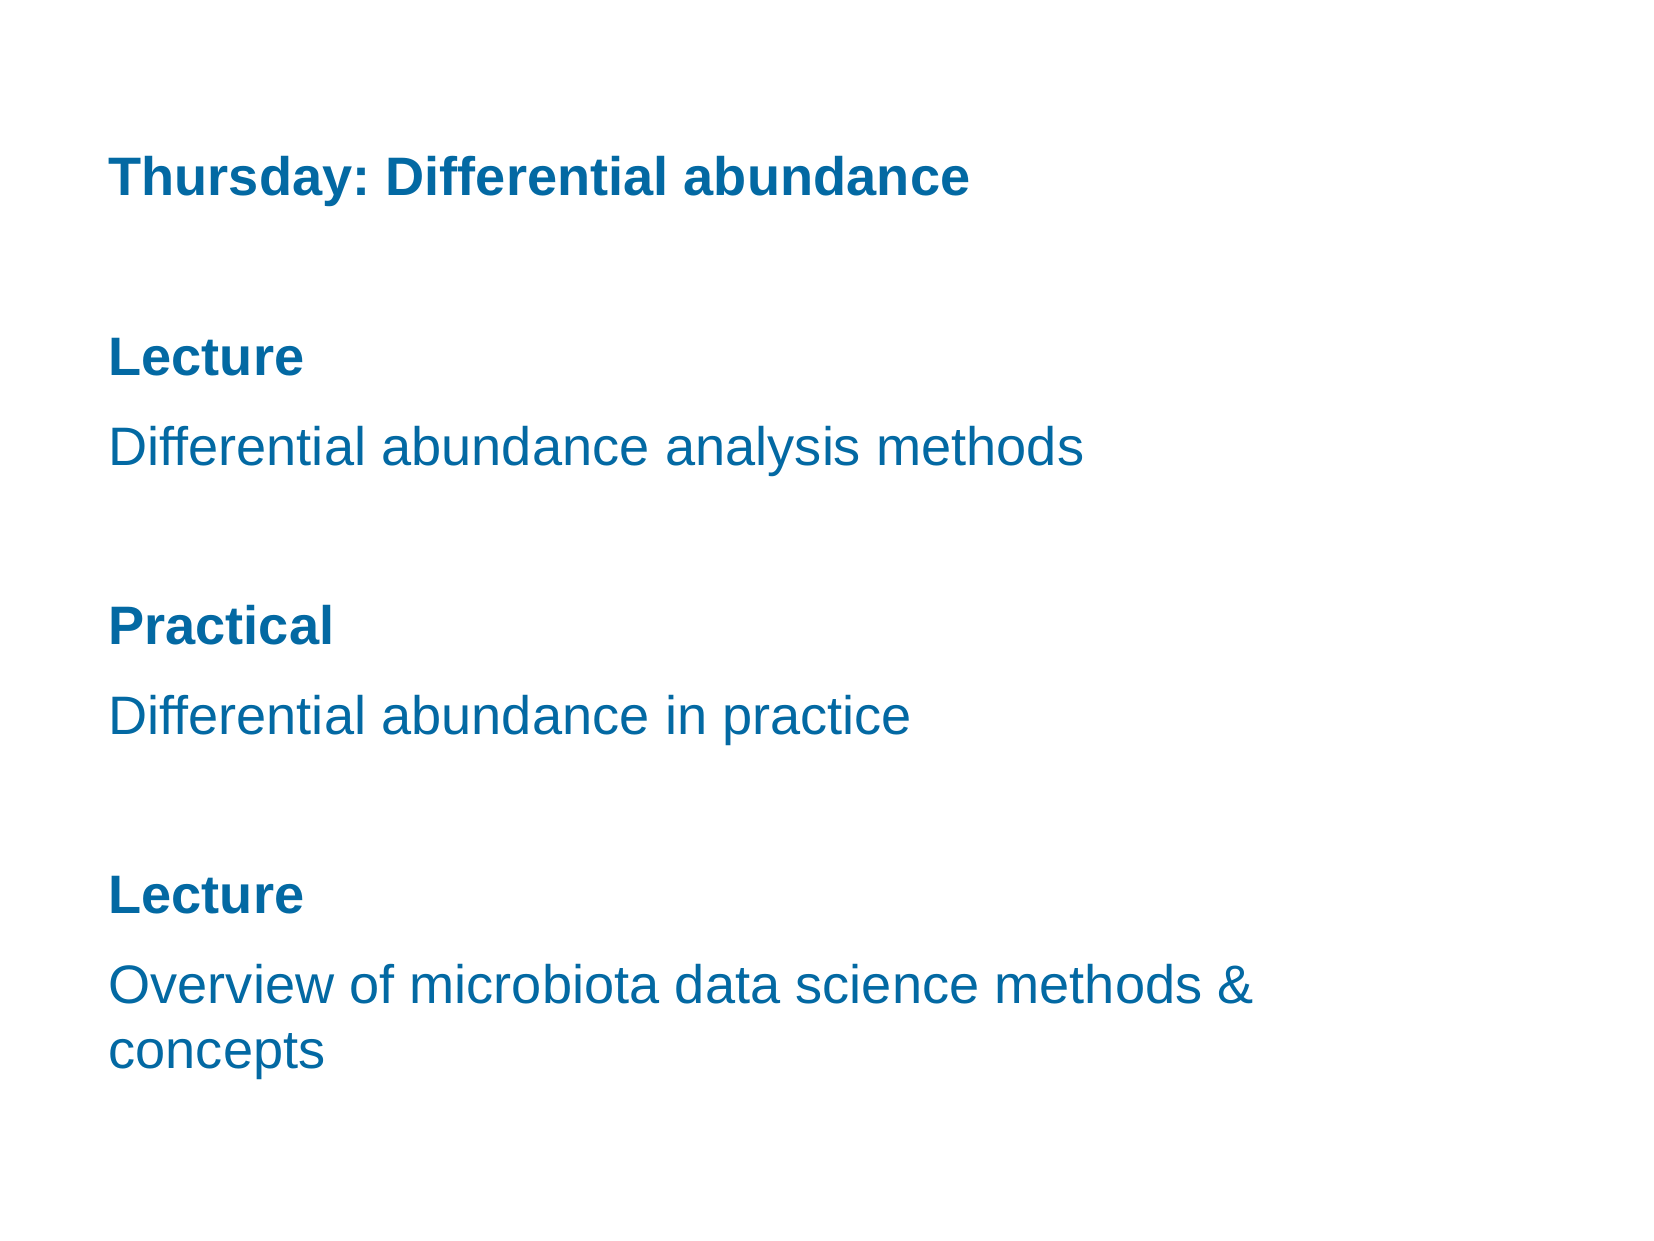

Thursday: Differential abundance
Lecture
Differential abundance analysis methods
Practical
Differential abundance in practice
Lecture
Overview of microbiota data science methods & concepts